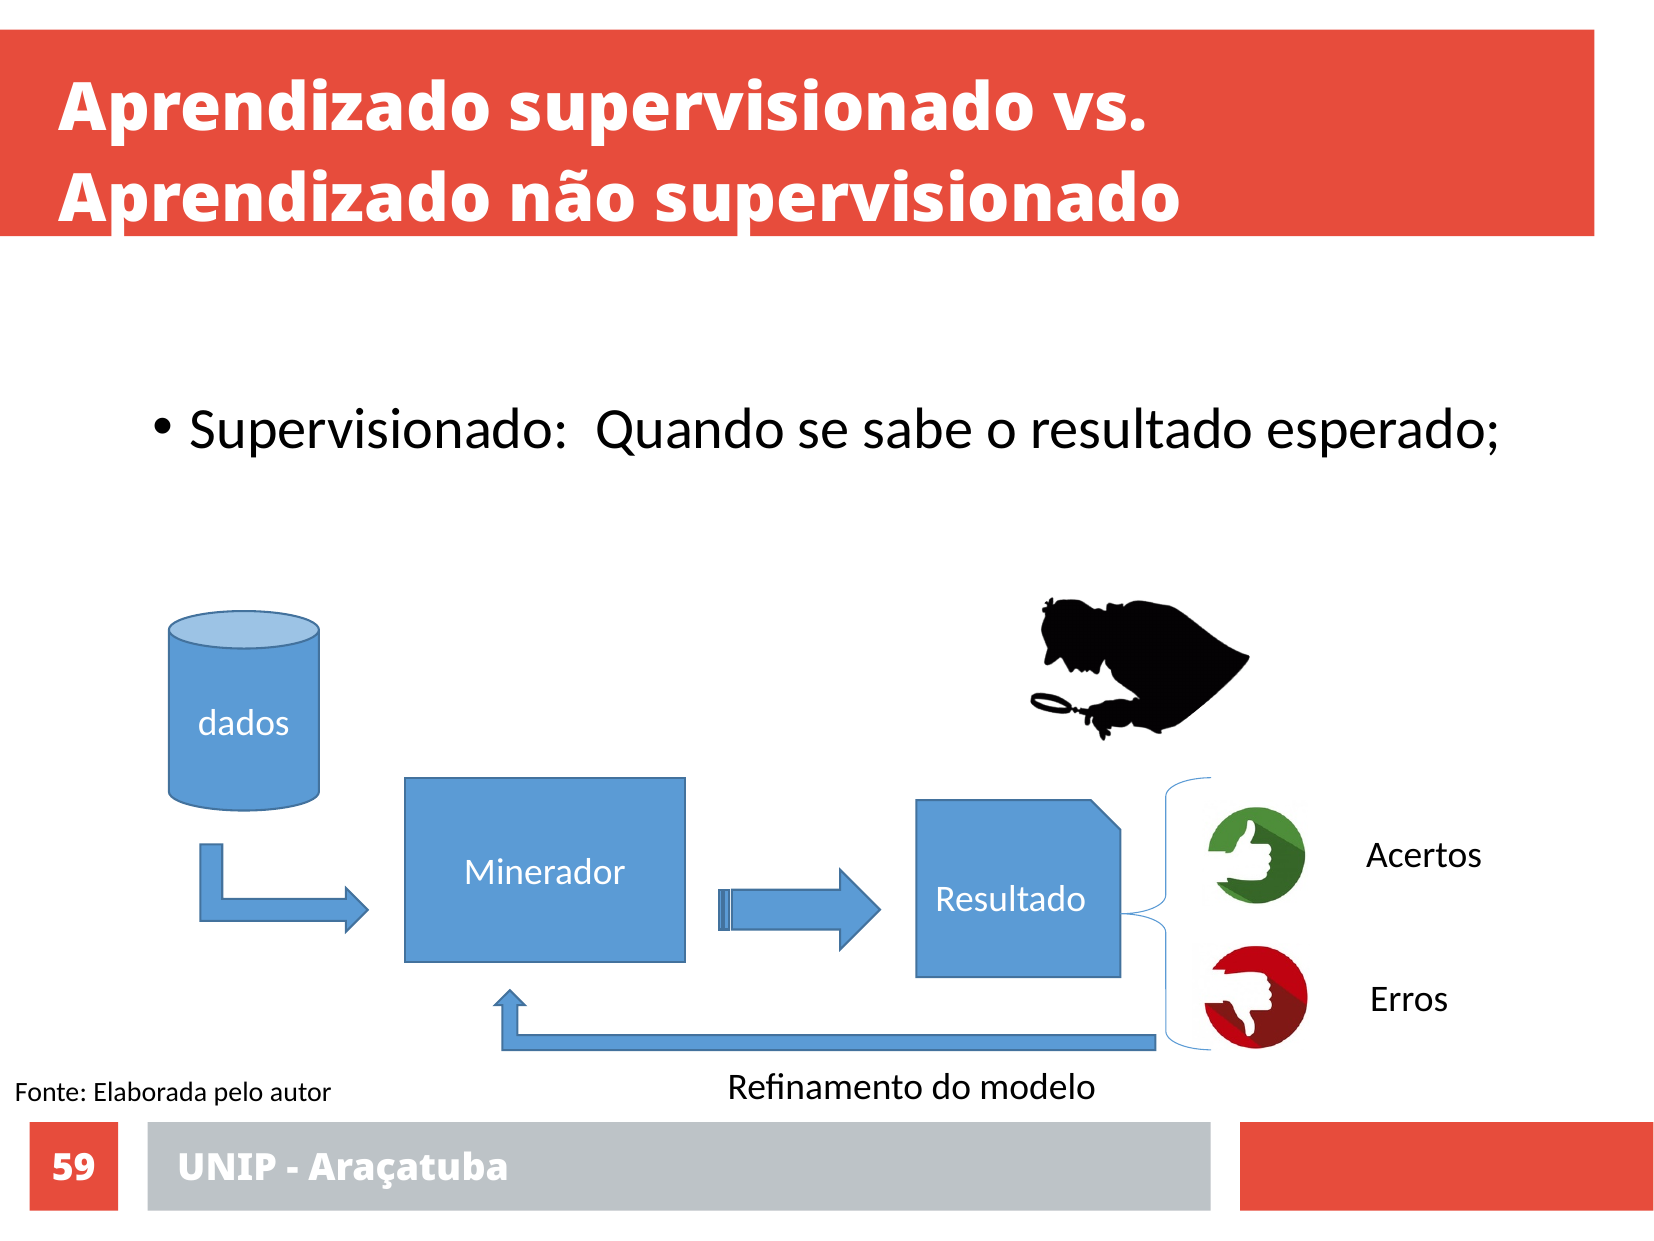

# Aprendizado supervisionado vs. Aprendizado não supervisionado
Supervisionado: Quando se sabe o resultado esperado;
dados
Minerador
Resultado
Acertos
Erros
Refinamento do modelo
Fonte: Elaborada pelo autor
59
UNIP - Araçatuba